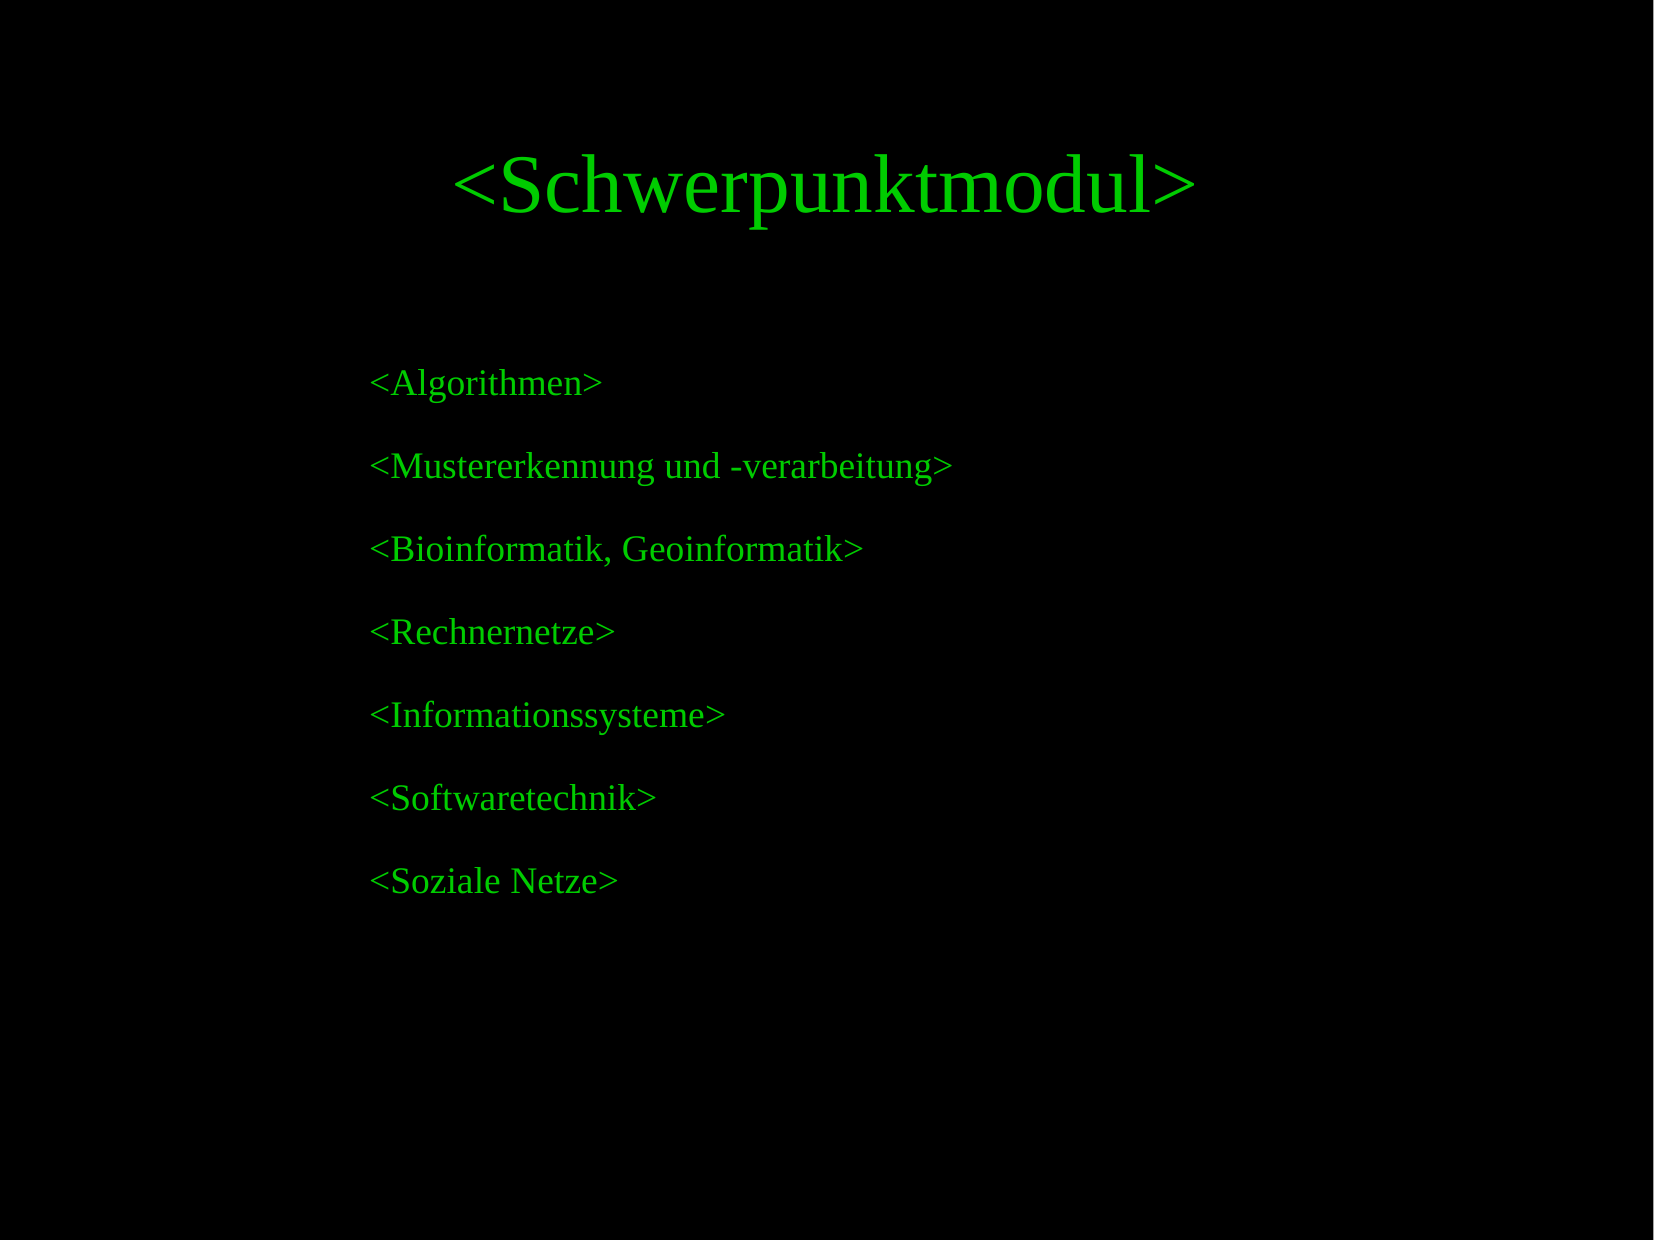

<Schwerpunktmodul>
<Algorithmen>
<Mustererkennung und -verarbeitung>
<Bioinformatik, Geoinformatik>
<Rechnernetze>
<Informationssysteme>
<Softwaretechnik>
<Soziale Netze>